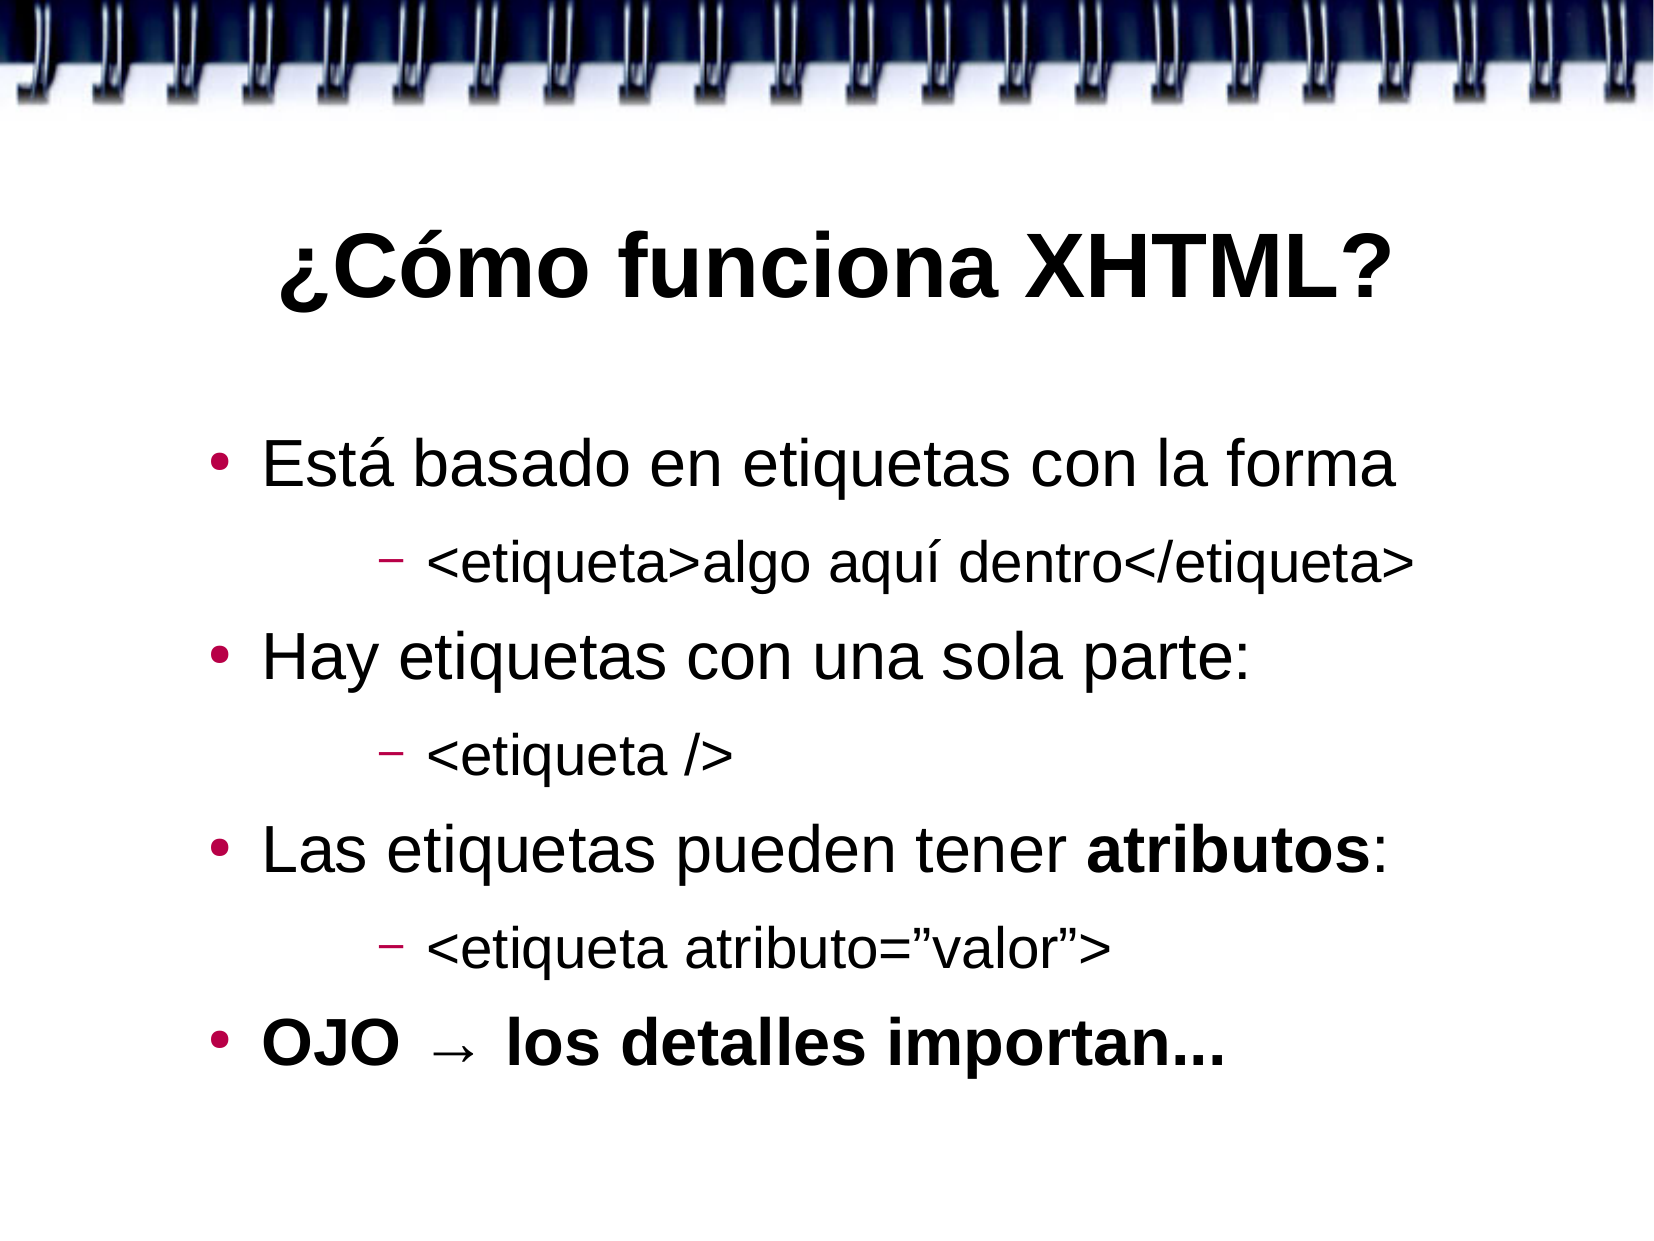

# ¿Cómo funciona XHTML?
Está basado en etiquetas con la forma
<etiqueta>algo aquí dentro</etiqueta>
Hay etiquetas con una sola parte:
<etiqueta />
Las etiquetas pueden tener atributos:
<etiqueta atributo=”valor”>
OJO → los detalles importan...